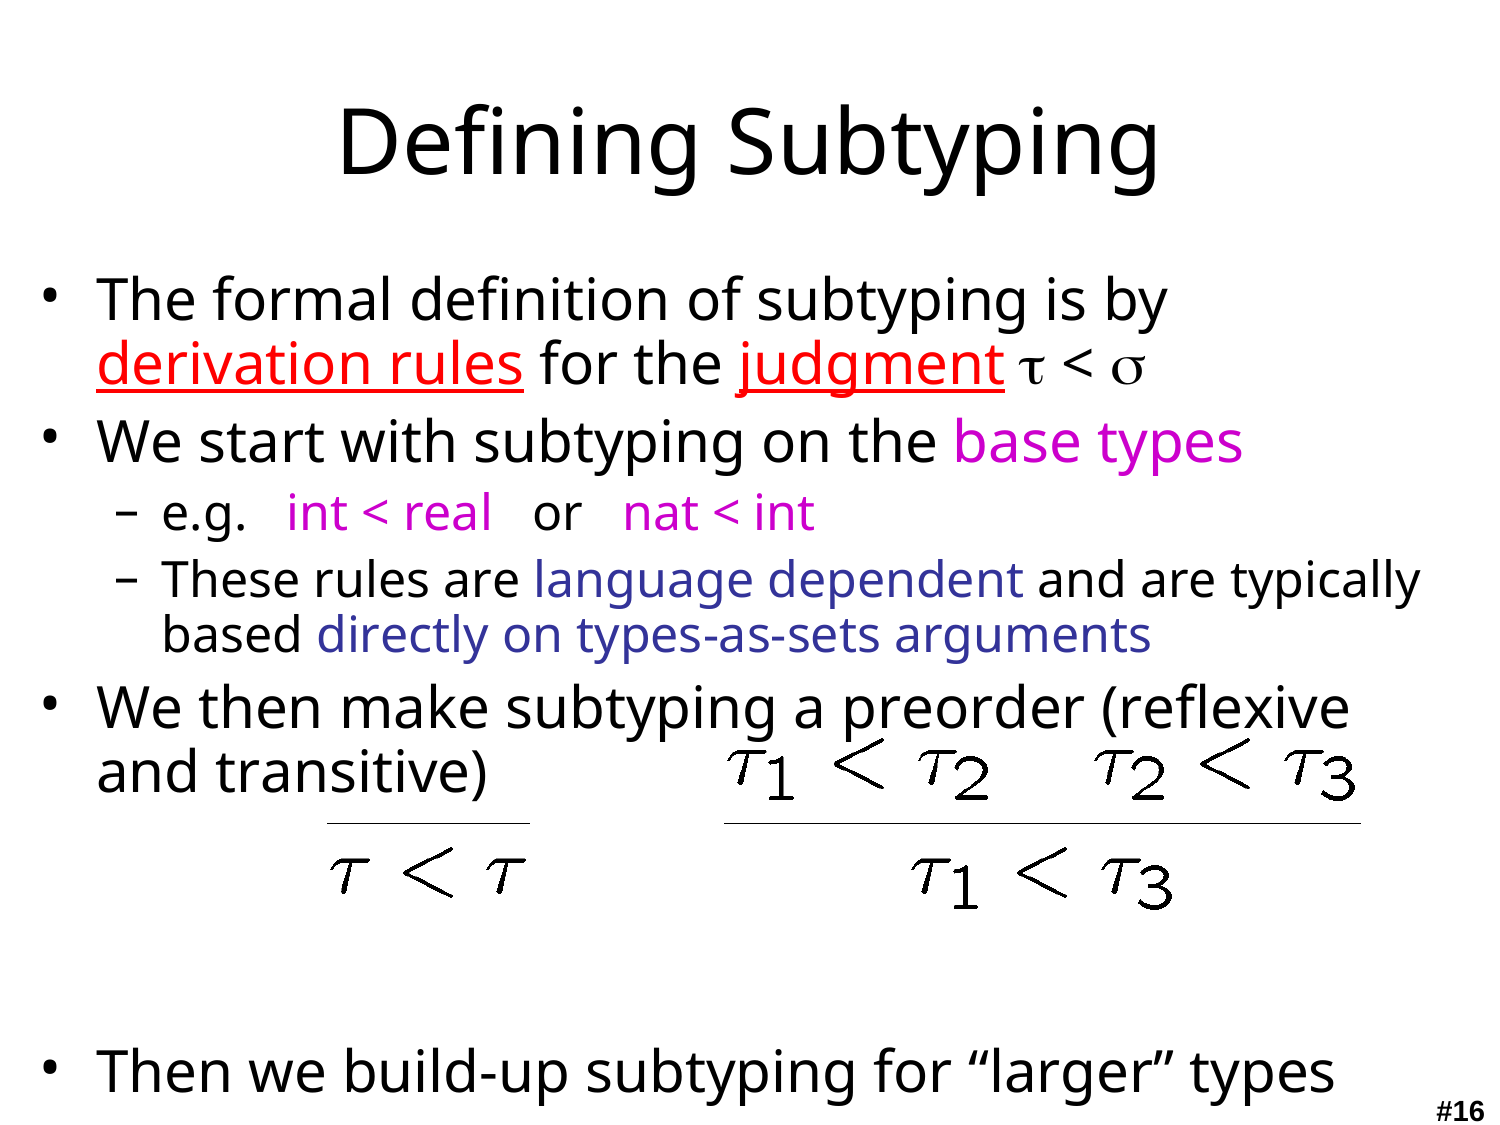

# Defining Subtyping
The formal definition of subtyping is by derivation rules for the judgment  < 
We start with subtyping on the base types
e.g. int < real or nat < int
These rules are language dependent and are typically based directly on types-as-sets arguments
We then make subtyping a preorder (reflexive and transitive)
Then we build-up subtyping for “larger” types
16